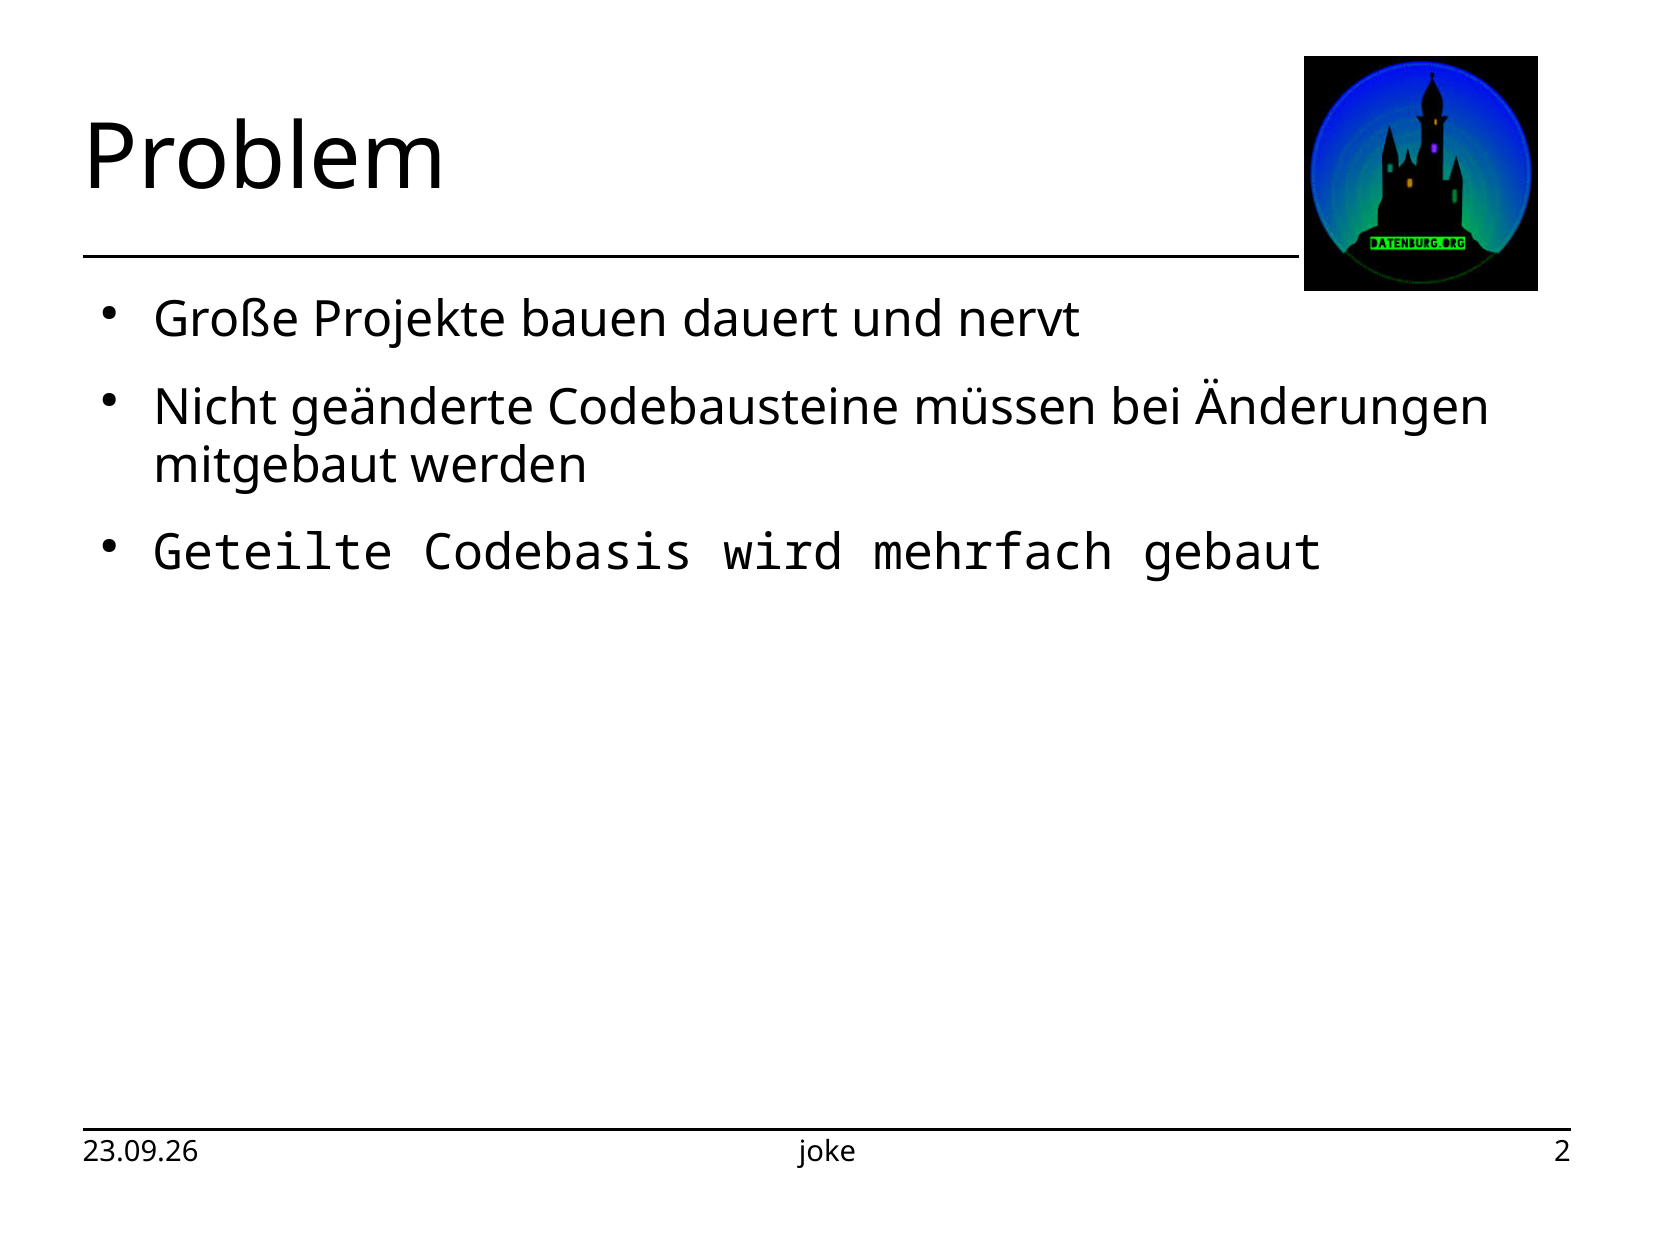

# Problem
Große Projekte bauen dauert und nervt
Nicht geänderte Codebausteine müssen bei Änderungen mitgebaut werden
Geteilte Codebasis wird mehrfach gebaut
Chrissi^
2